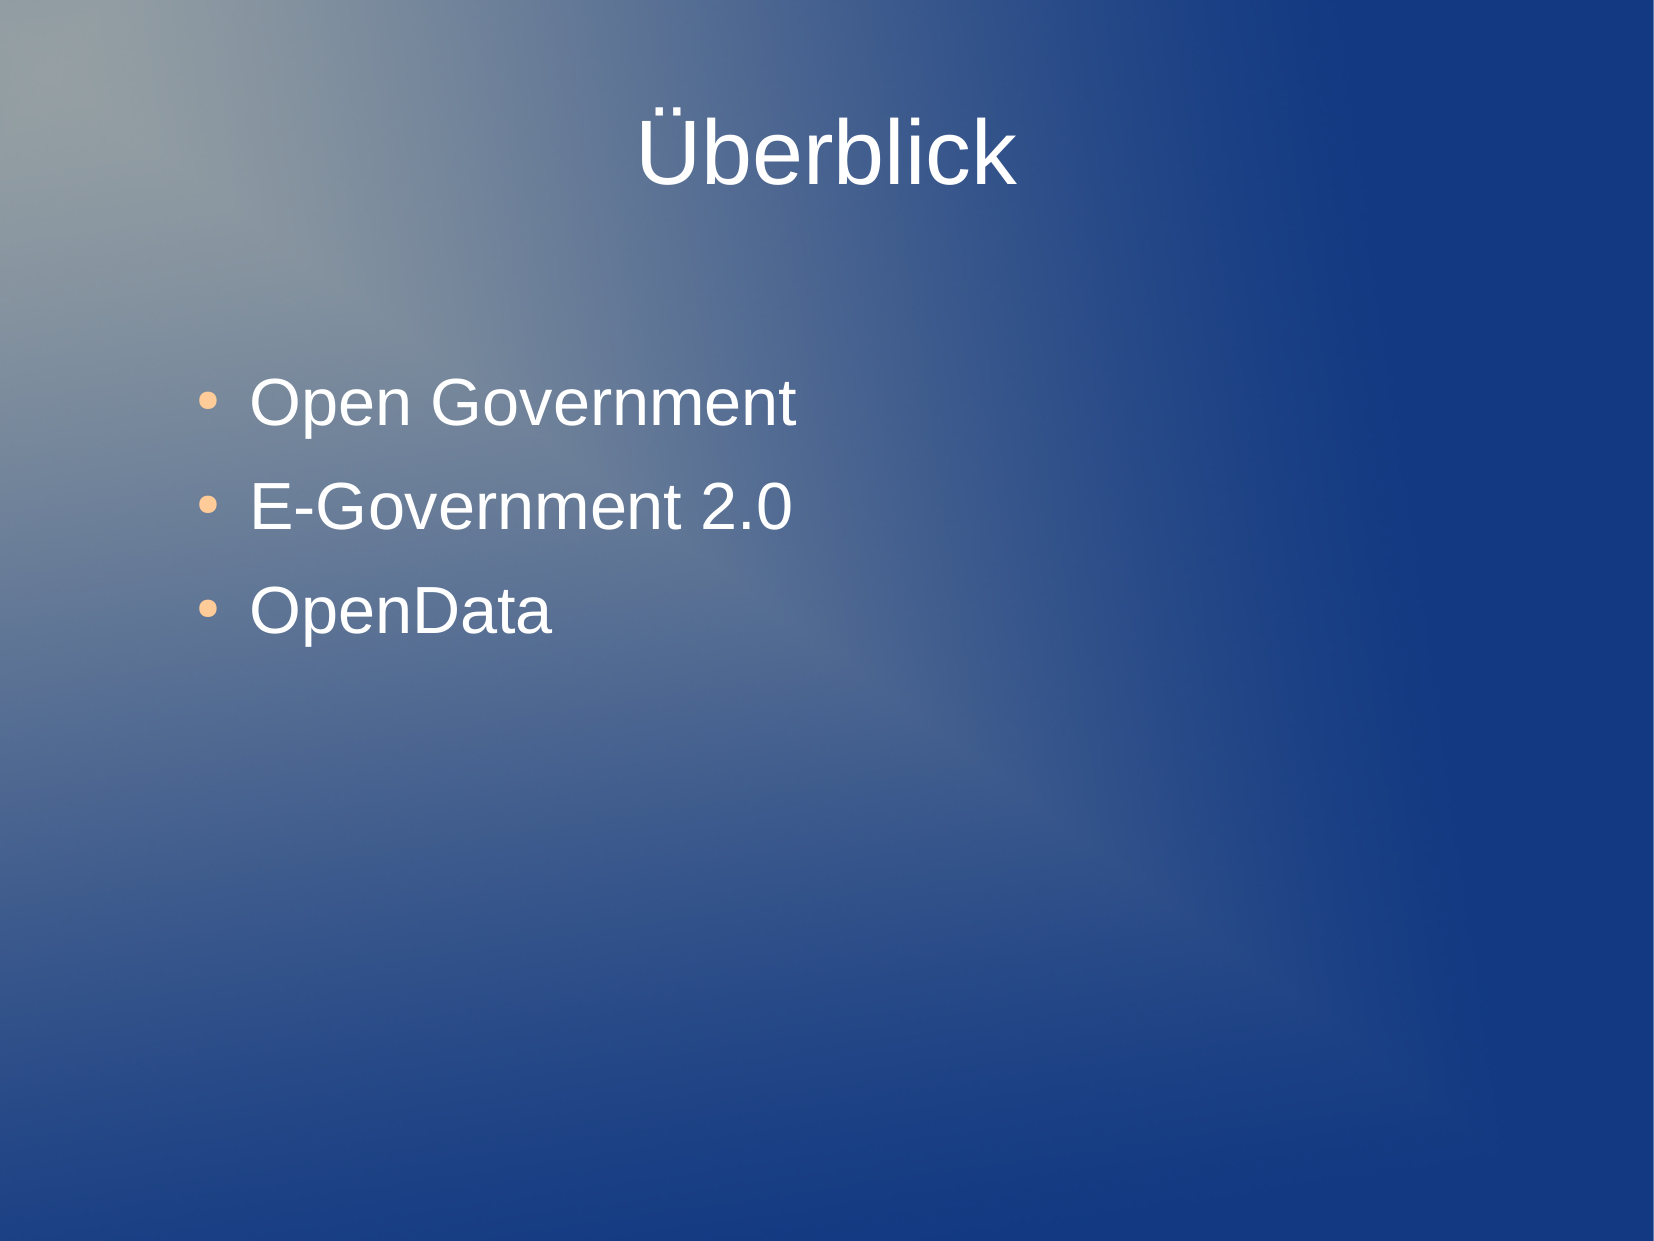

# Überblick
Open Government
E-Government 2.0
OpenData